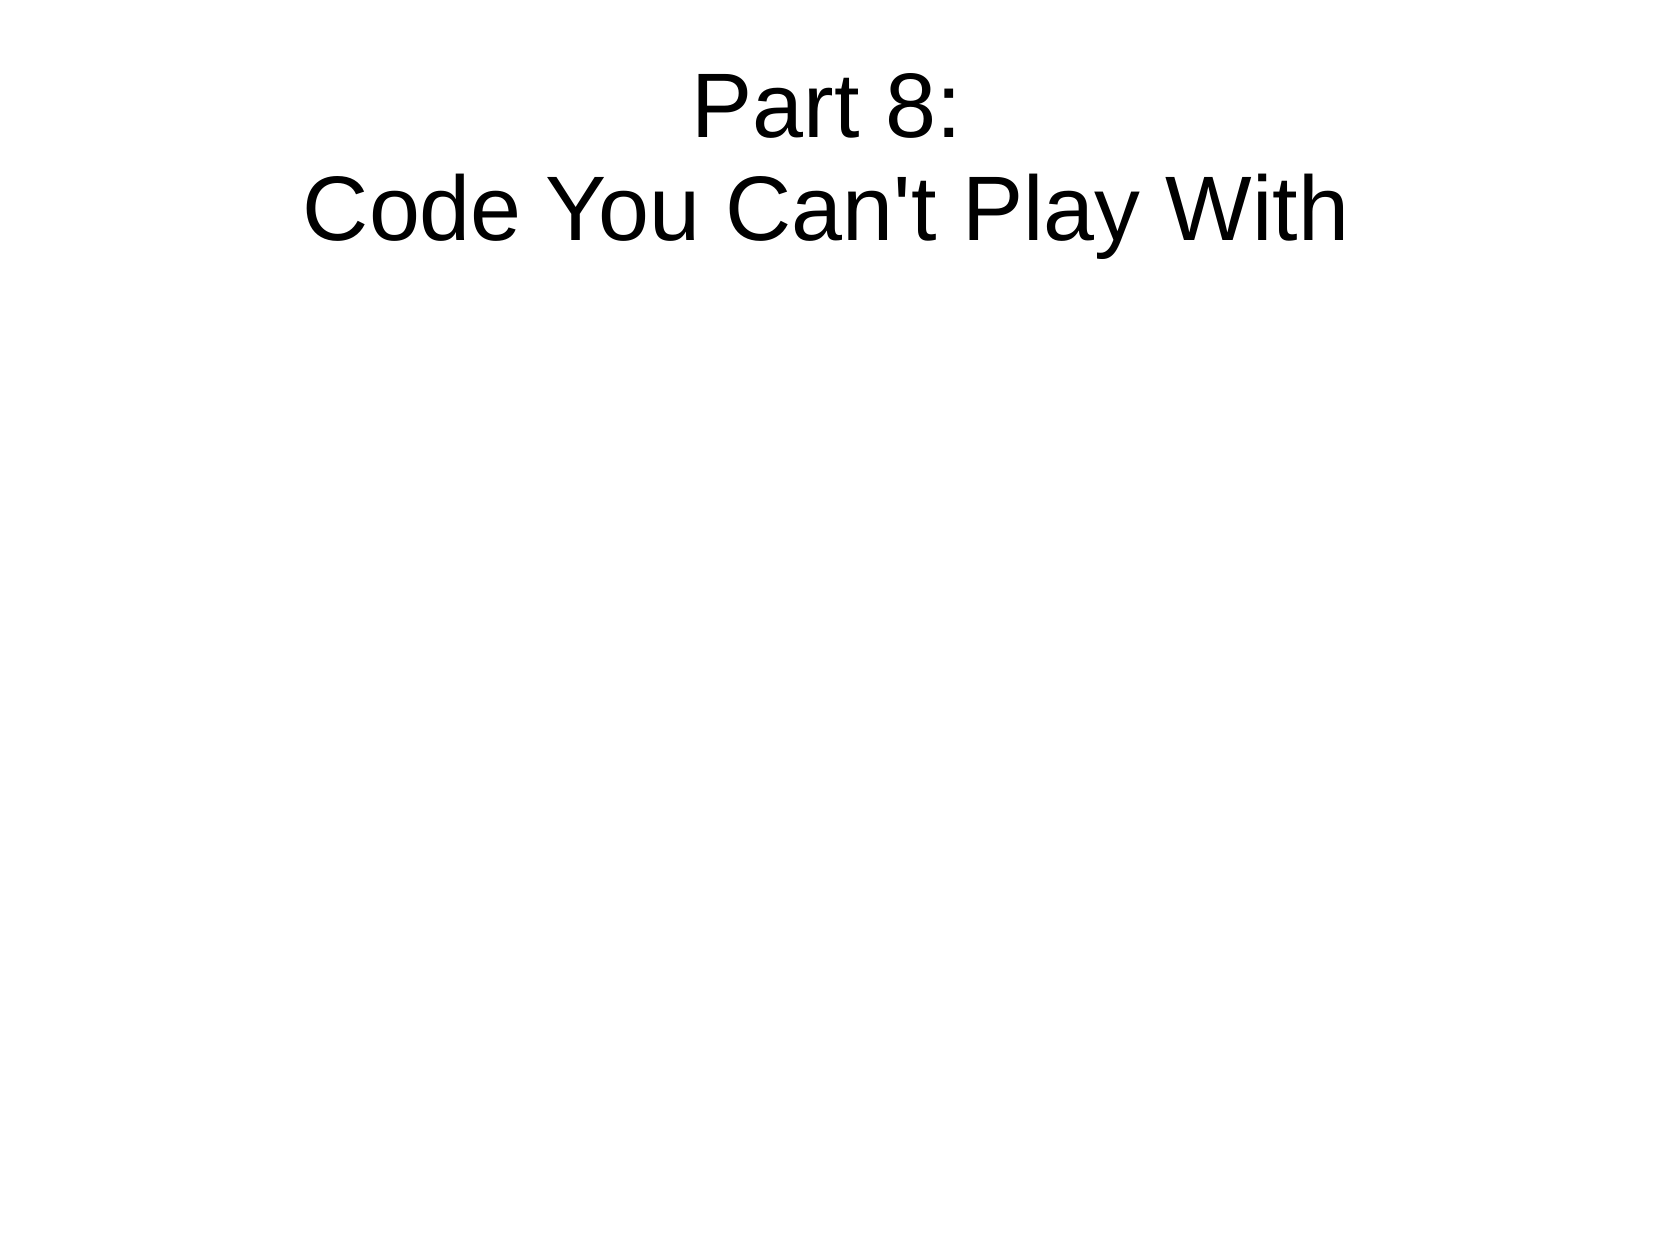

# Part 8: Code You Can't Play With